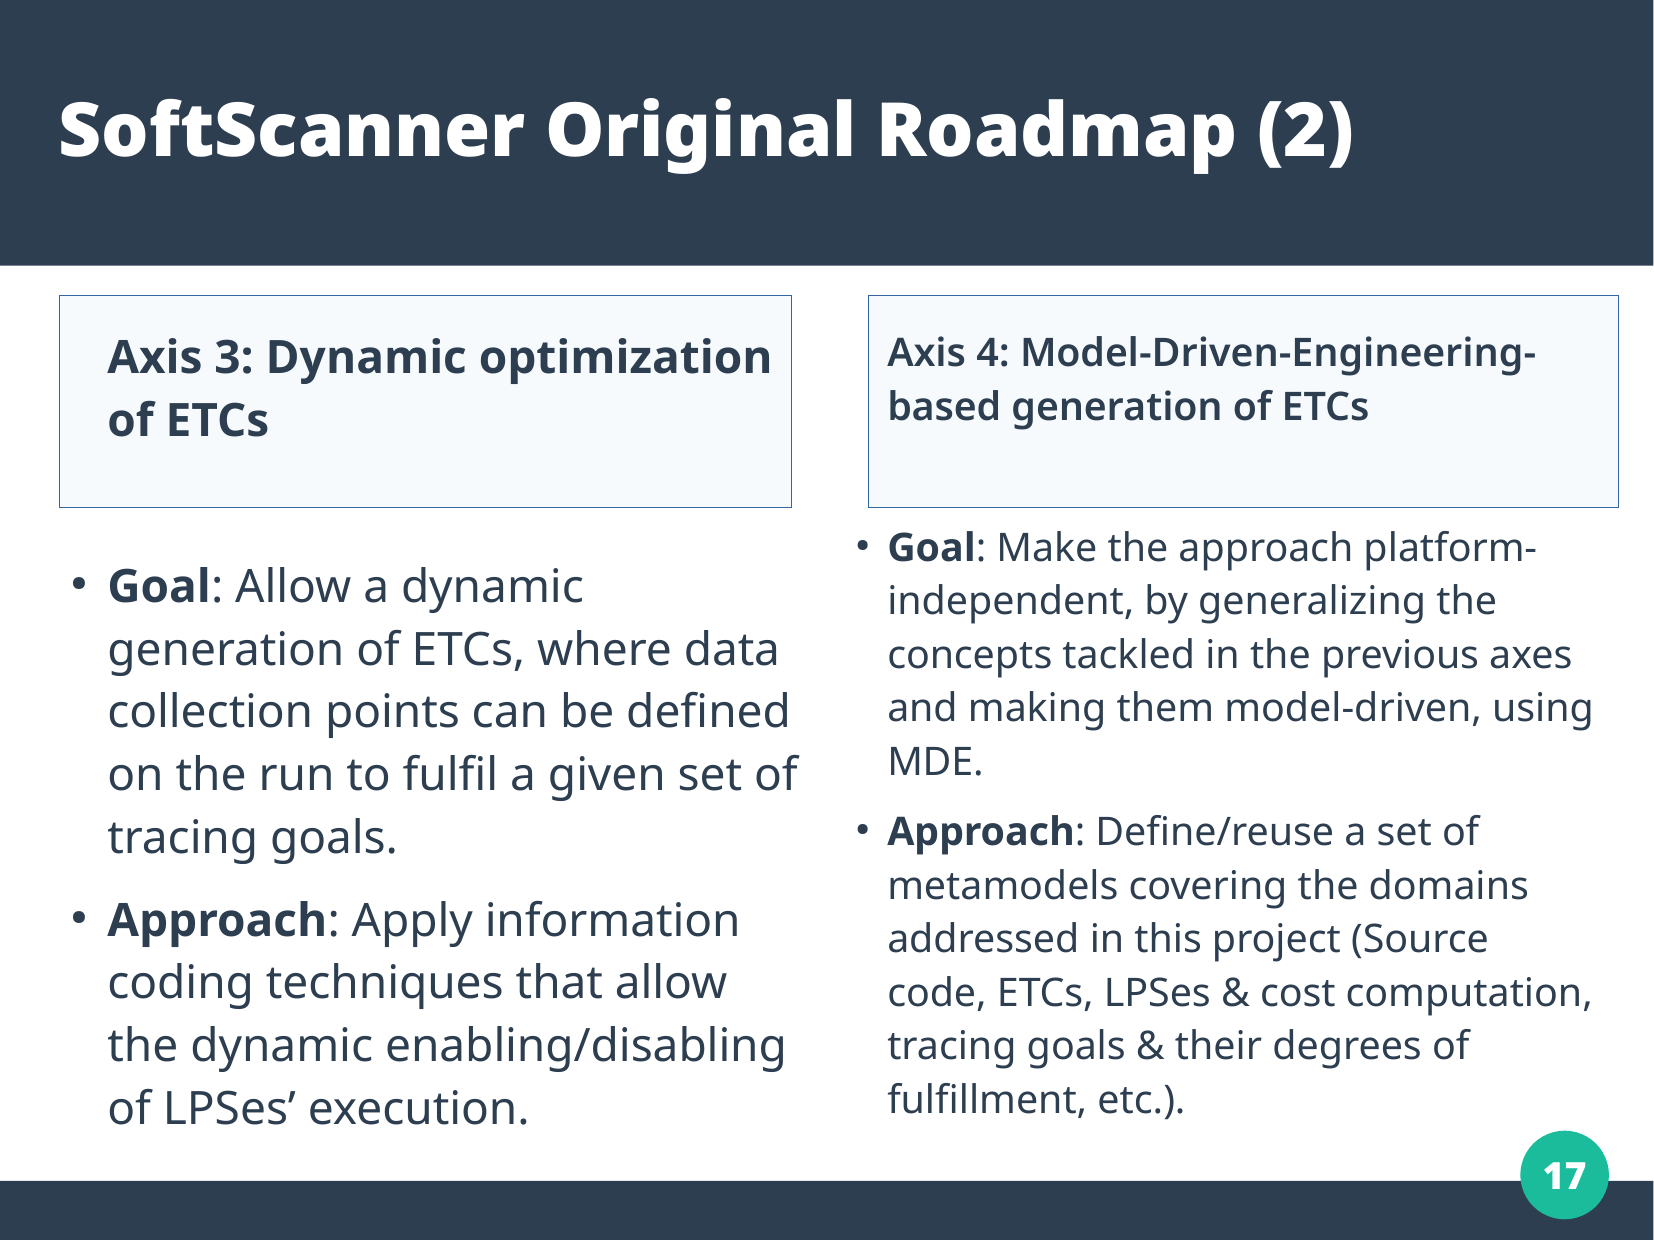

# SoftScanner Original Roadmap (2)
Axis 3: Dynamic optimization of ETCs
Goal: Allow a dynamic generation of ETCs, where data collection points can be defined on the run to fulfil a given set of tracing goals.
Approach: Apply information coding techniques that allow the dynamic enabling/disabling of LPSes’ execution.
Axis 4: Model-Driven-Engineering-based generation of ETCs
Goal: Make the approach platform-independent, by generalizing the concepts tackled in the previous axes and making them model-driven, using MDE.
Approach: Define/reuse a set of metamodels covering the domains addressed in this project (Source code, ETCs, LPSes & cost computation, tracing goals & their degrees of fulfillment, etc.).
17